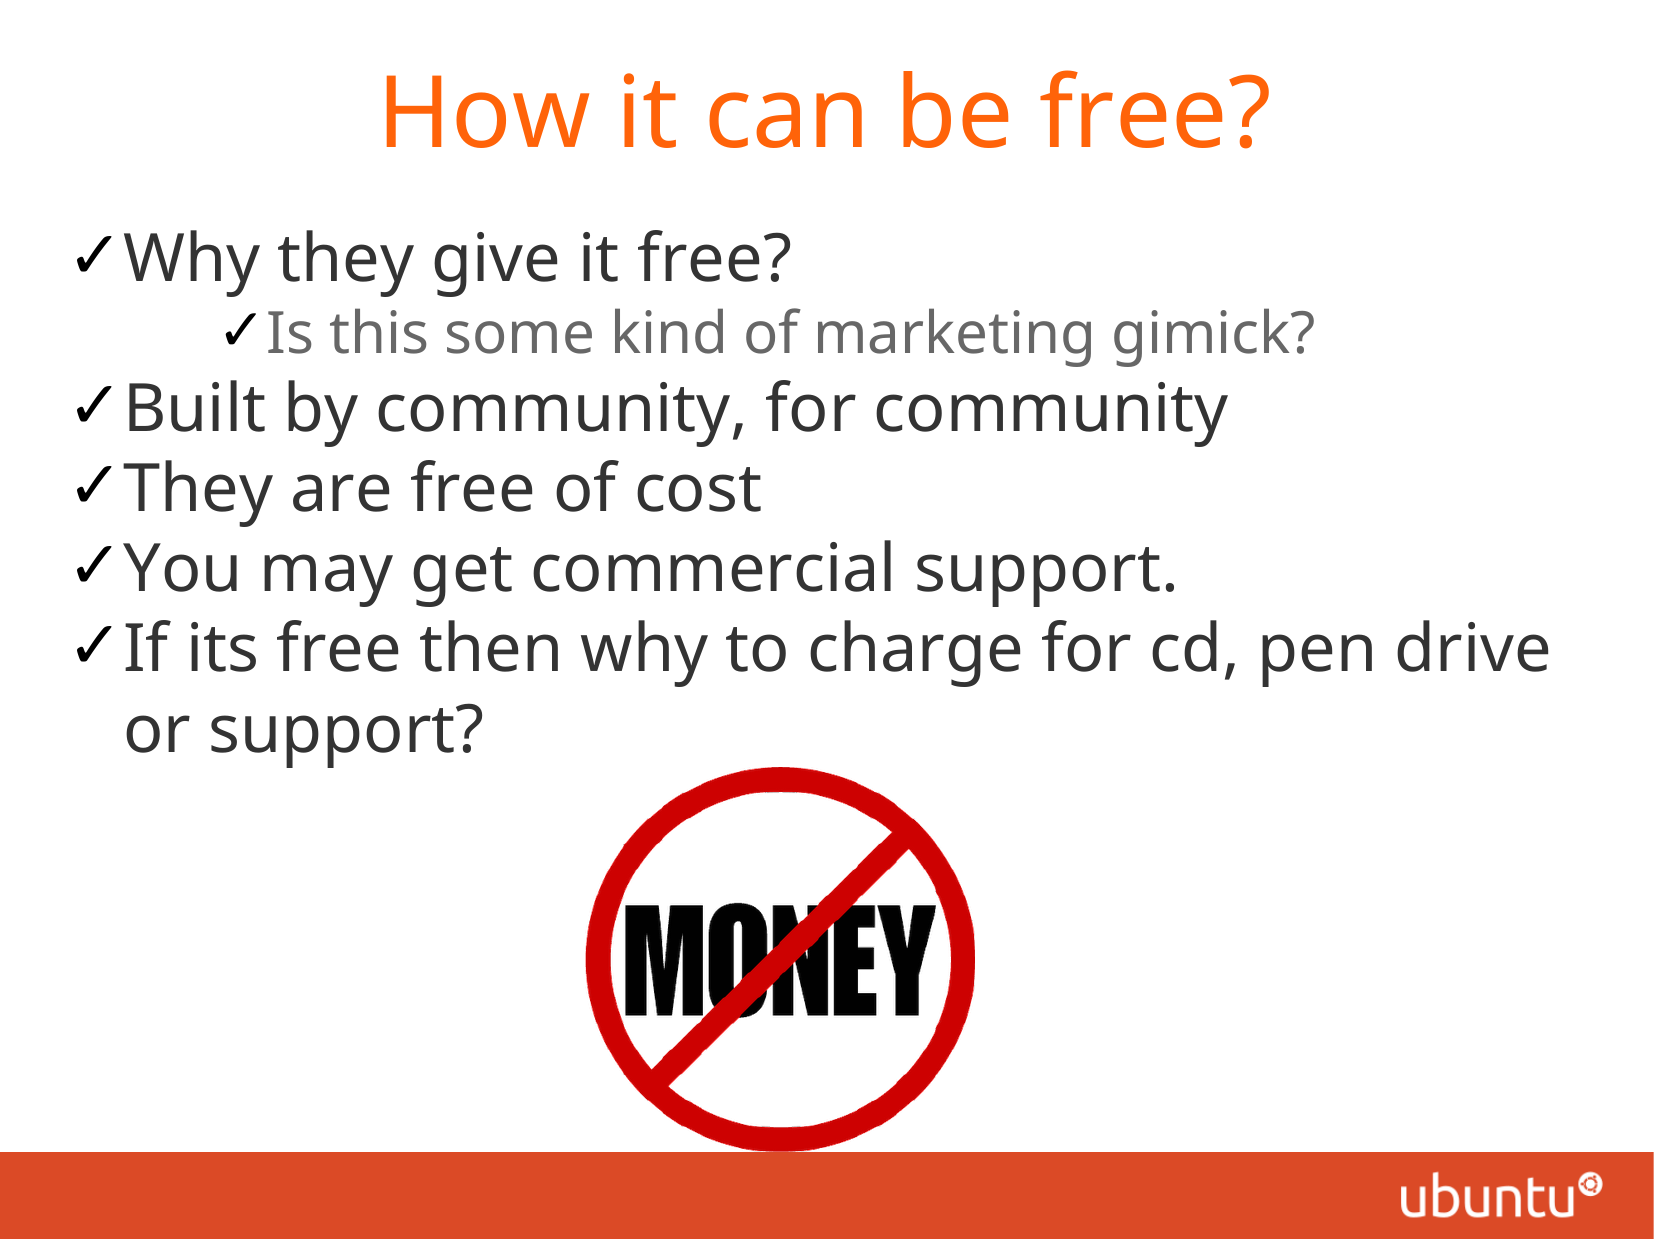

# How it can be free?
Why they give it free?
Is this some kind of marketing gimick?
Built by community, for community
They are free of cost
You may get commercial support.
If its free then why to charge for cd, pen drive or support?